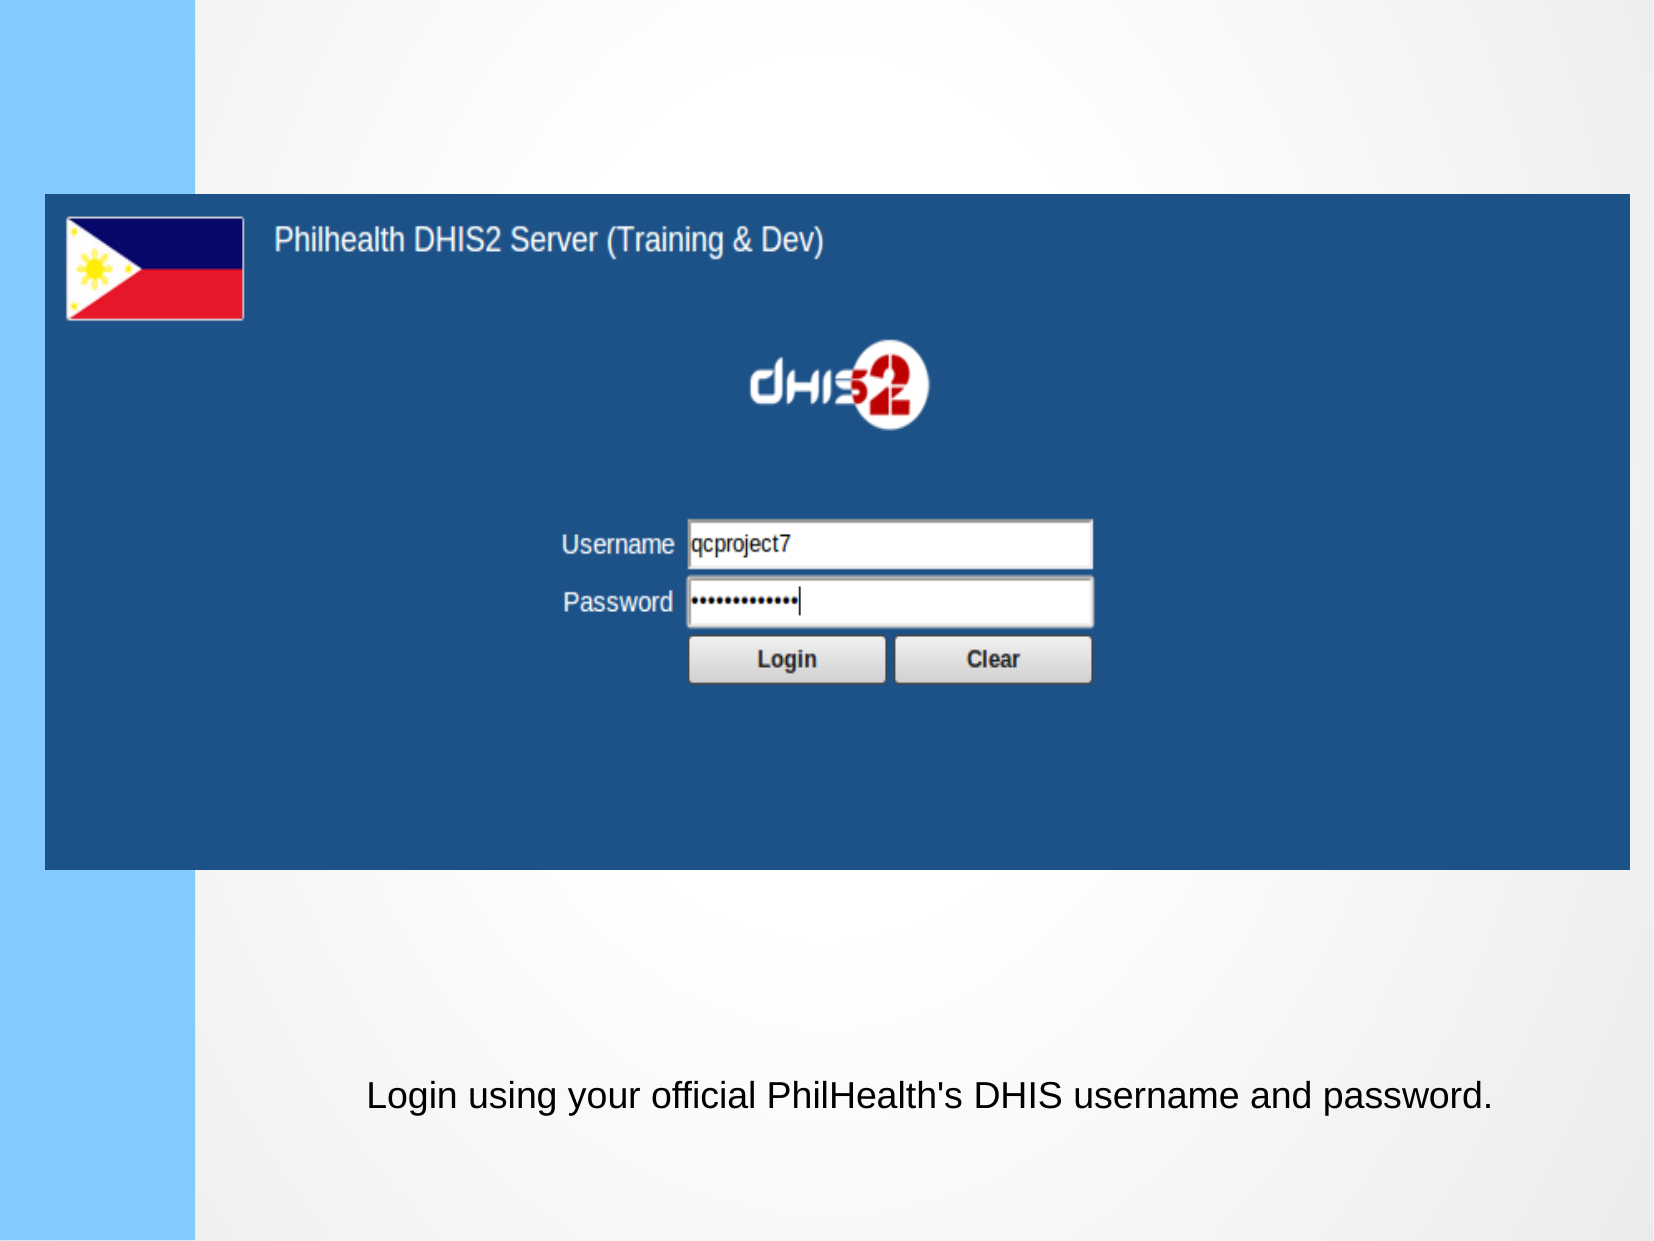

# Login using your official PhilHealth's DHIS username and password.